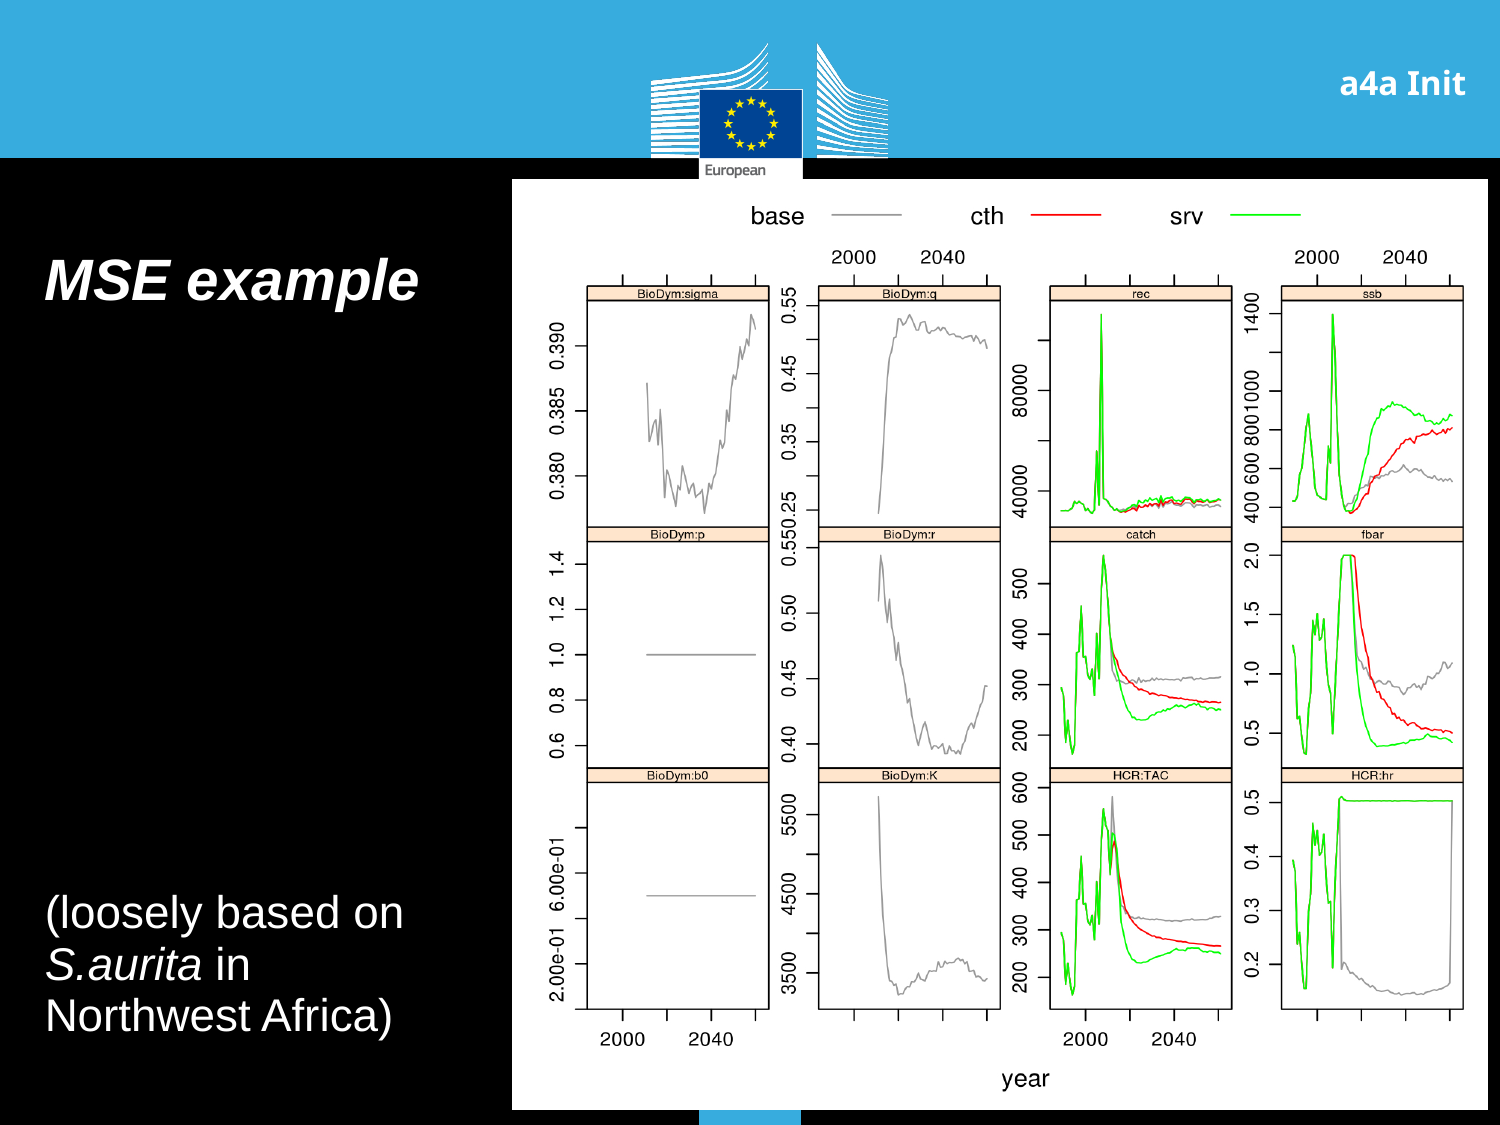

# a4a Init
MSE example
(loosely based on S.aurita in Northwest Africa)